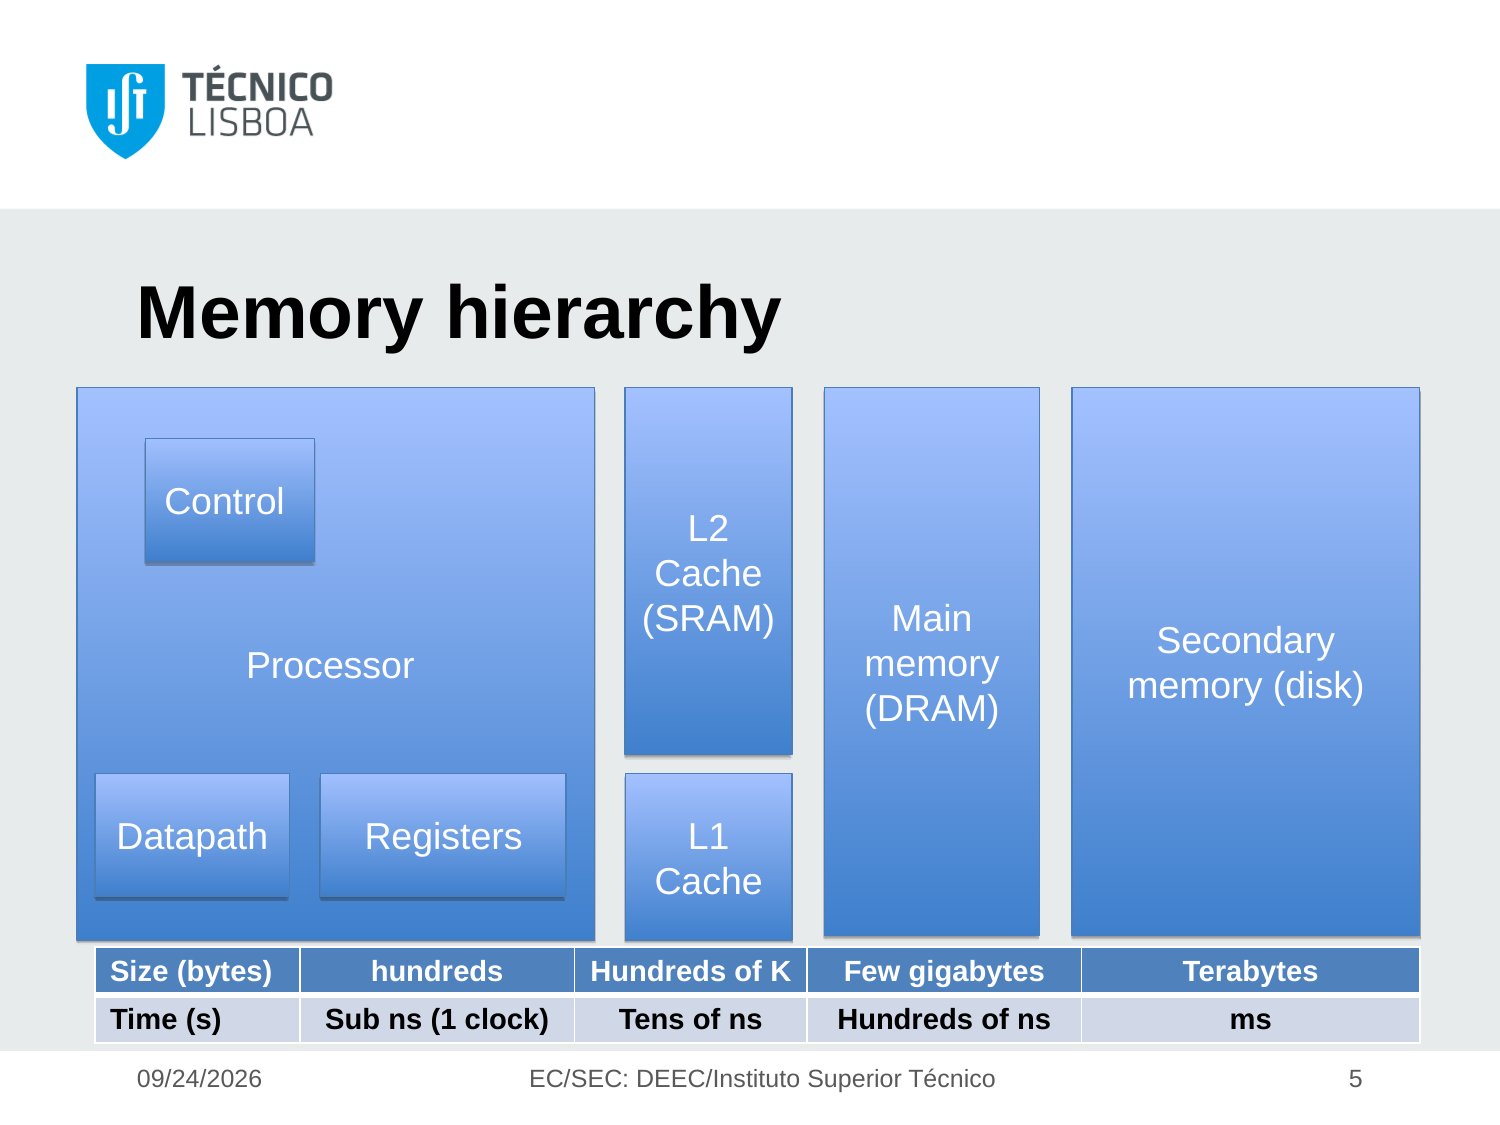

# Memory hierarchy
Processor
L2 Cache (SRAM)
Main memory (DRAM)
Secondary memory (disk)
Control
Datapath
Registers
L1 Cache
| Size (bytes) | hundreds | Hundreds of K | Few gigabytes | Terabytes |
| --- | --- | --- | --- | --- |
| Time (s) | Sub ns (1 clock) | Tens of ns | Hundreds of ns | ms |
EC/SEC: DEEC/Instituto Superior Técnico